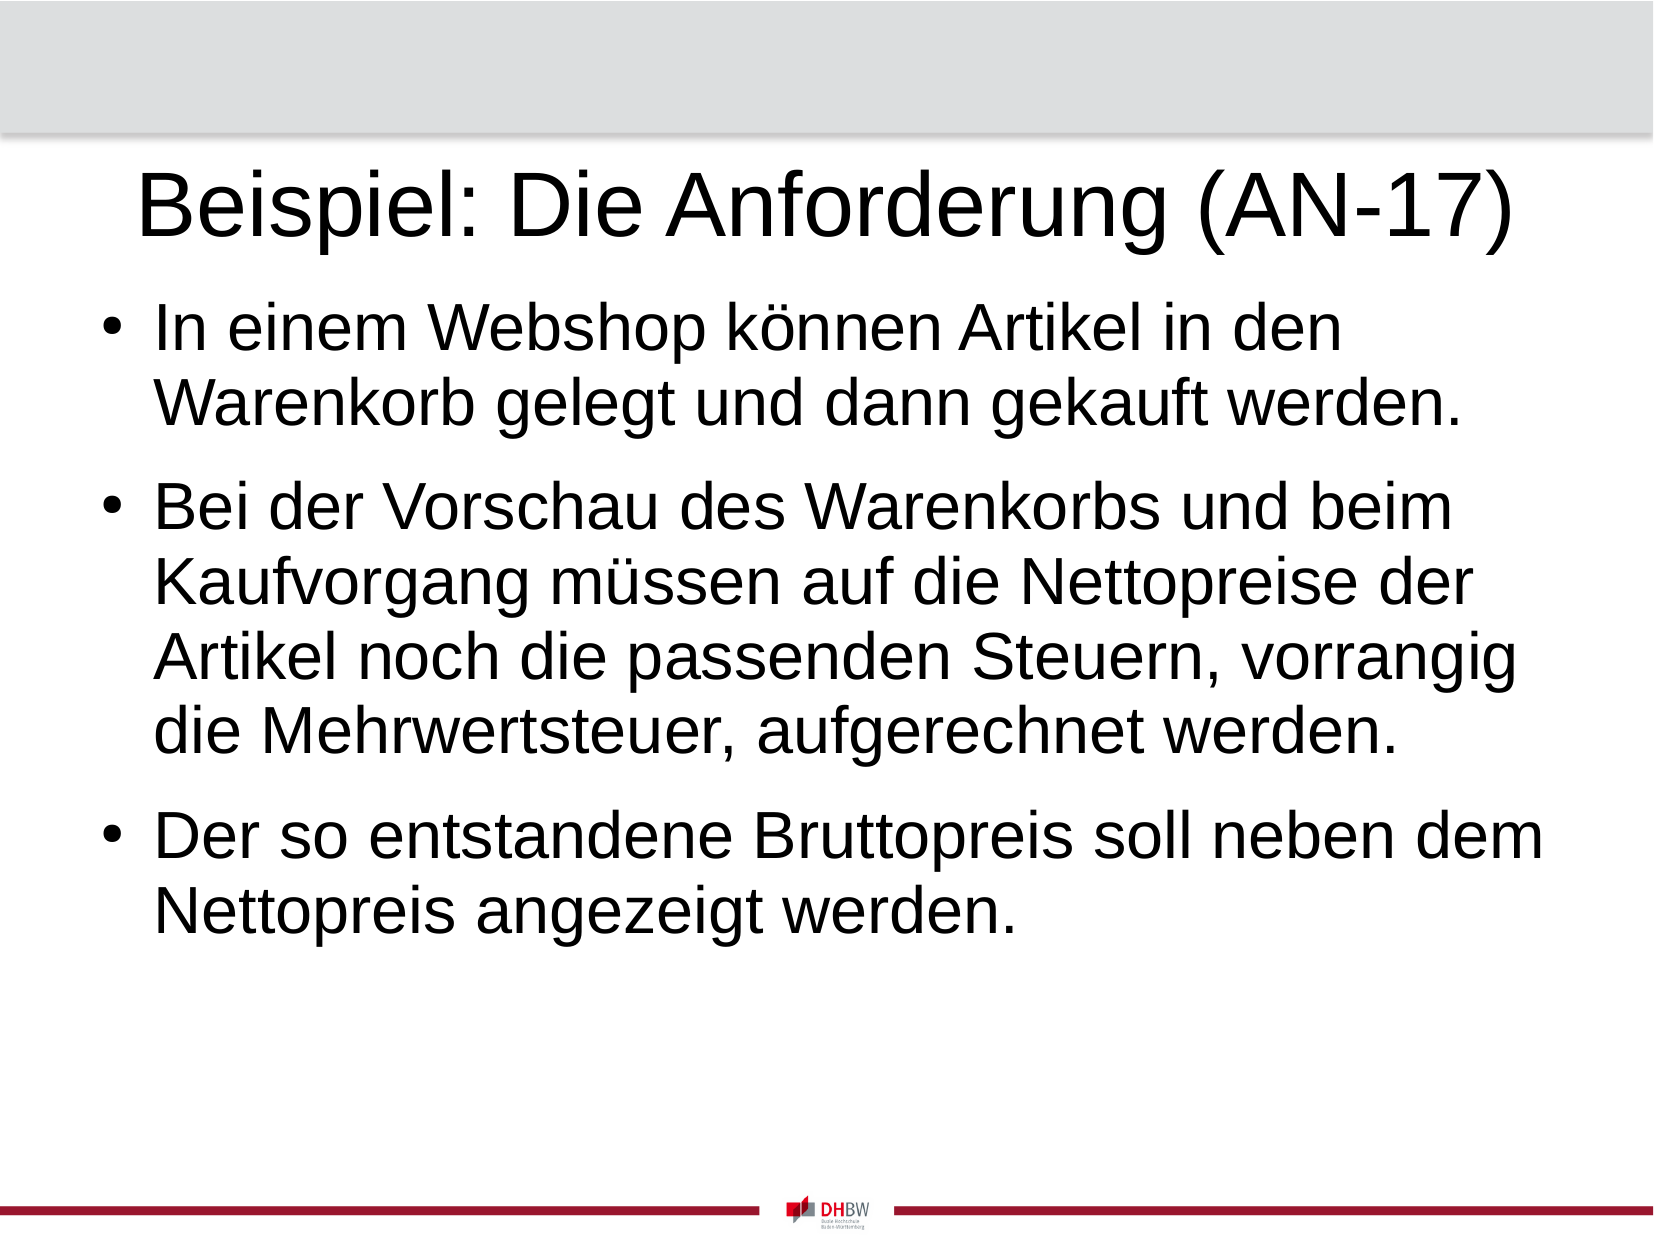

# Beispiel: Die Anforderung (AN-17)
In einem Webshop können Artikel in den Warenkorb gelegt und dann gekauft werden.
Bei der Vorschau des Warenkorbs und beim Kaufvorgang müssen auf die Nettopreise der Artikel noch die passenden Steuern, vorrangig die Mehrwertsteuer, aufgerechnet werden.
Der so entstandene Bruttopreis soll neben dem Nettopreis angezeigt werden.